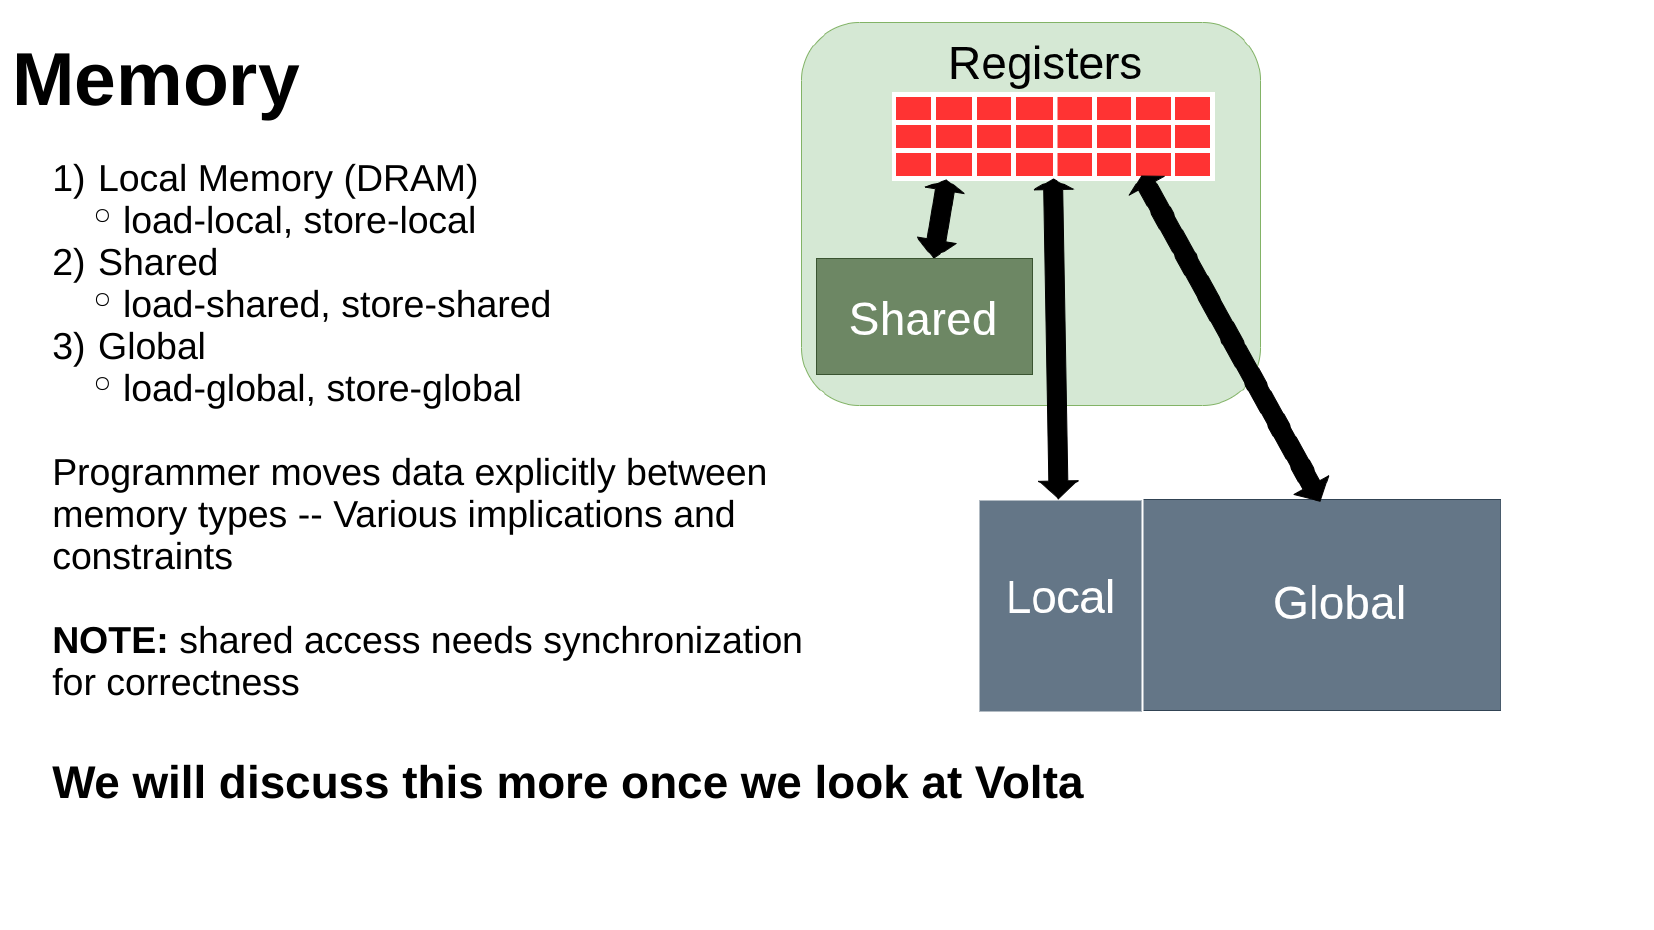

# Memory
 Local Memory (DRAM)
load-local, store-local
 Shared
load-shared, store-shared
 Global
load-global, store-global
Programmer moves data explicitly between memory types -- Various implications and constraints
NOTE: shared access needs synchronization for correctness
We will discuss this more once we look at Volta